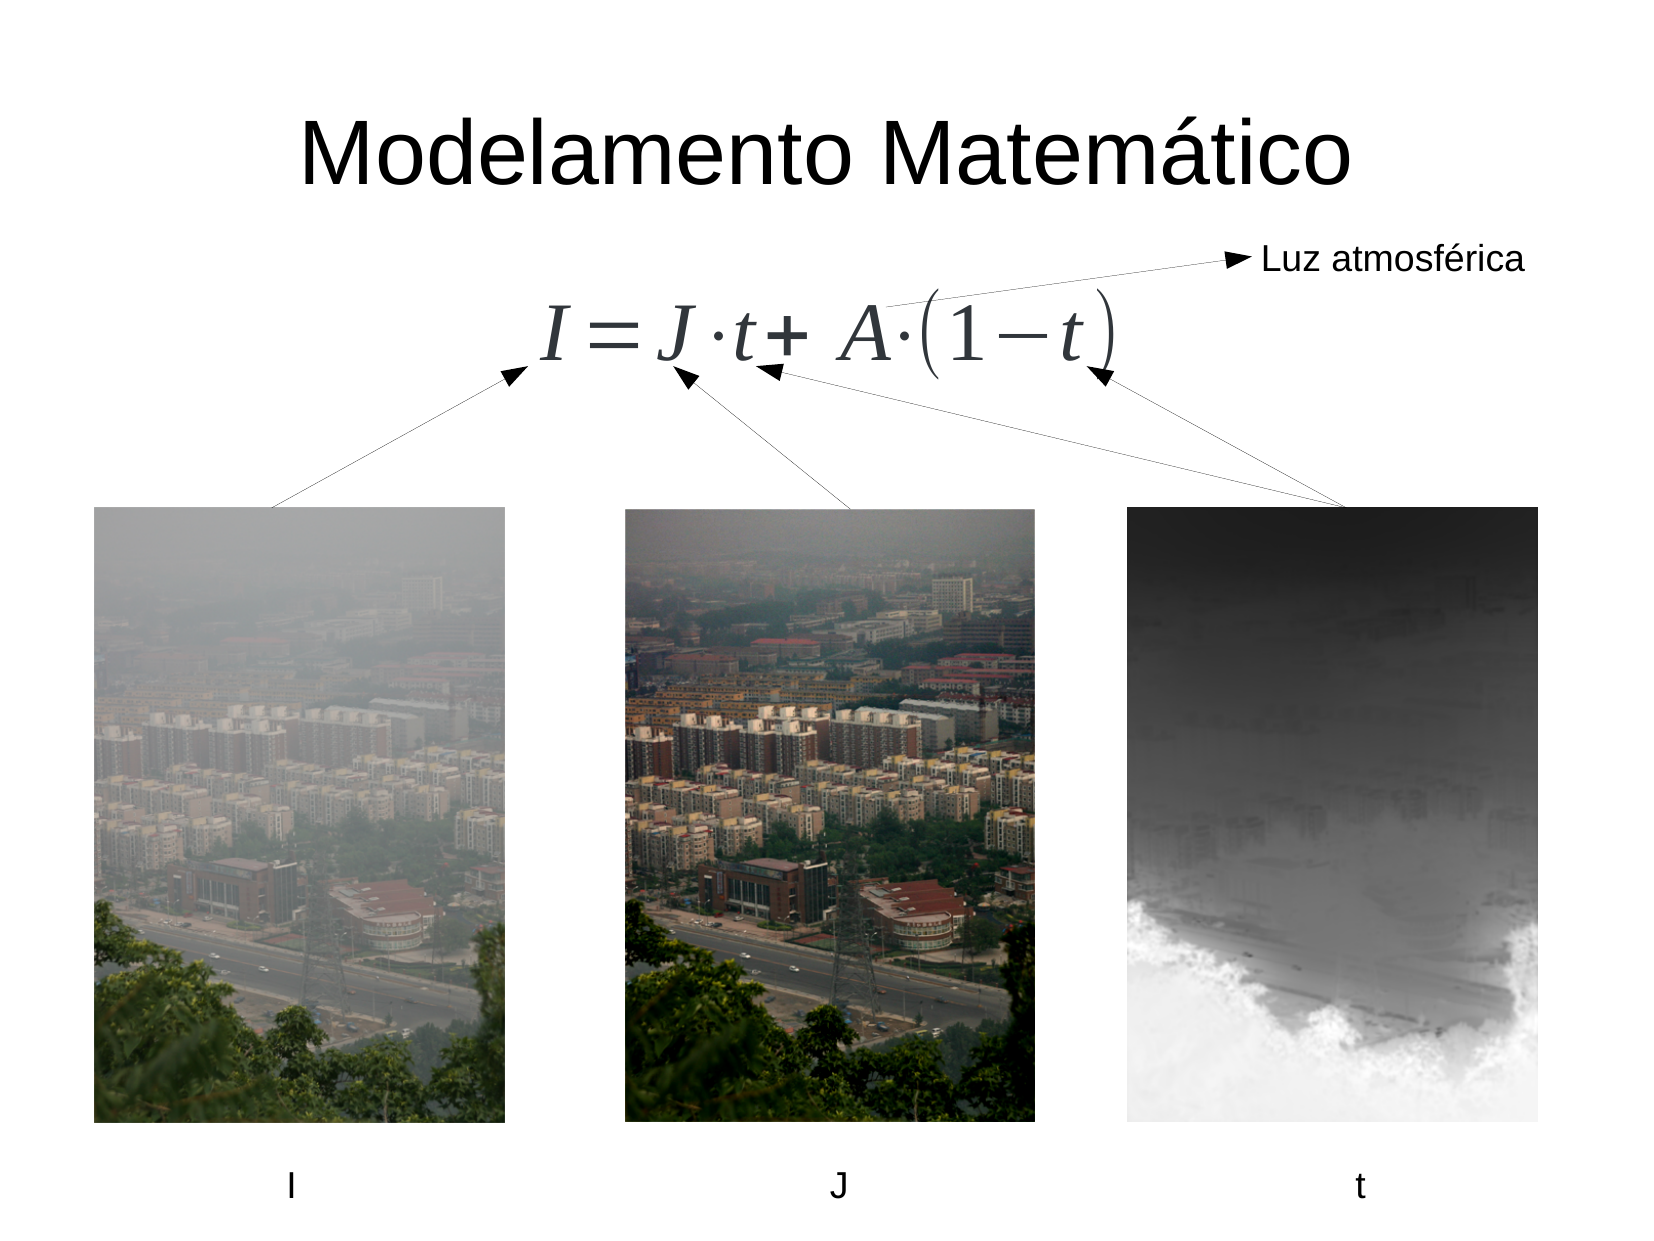

# Modelamento Matemático
Luz atmosférica
I
J
t